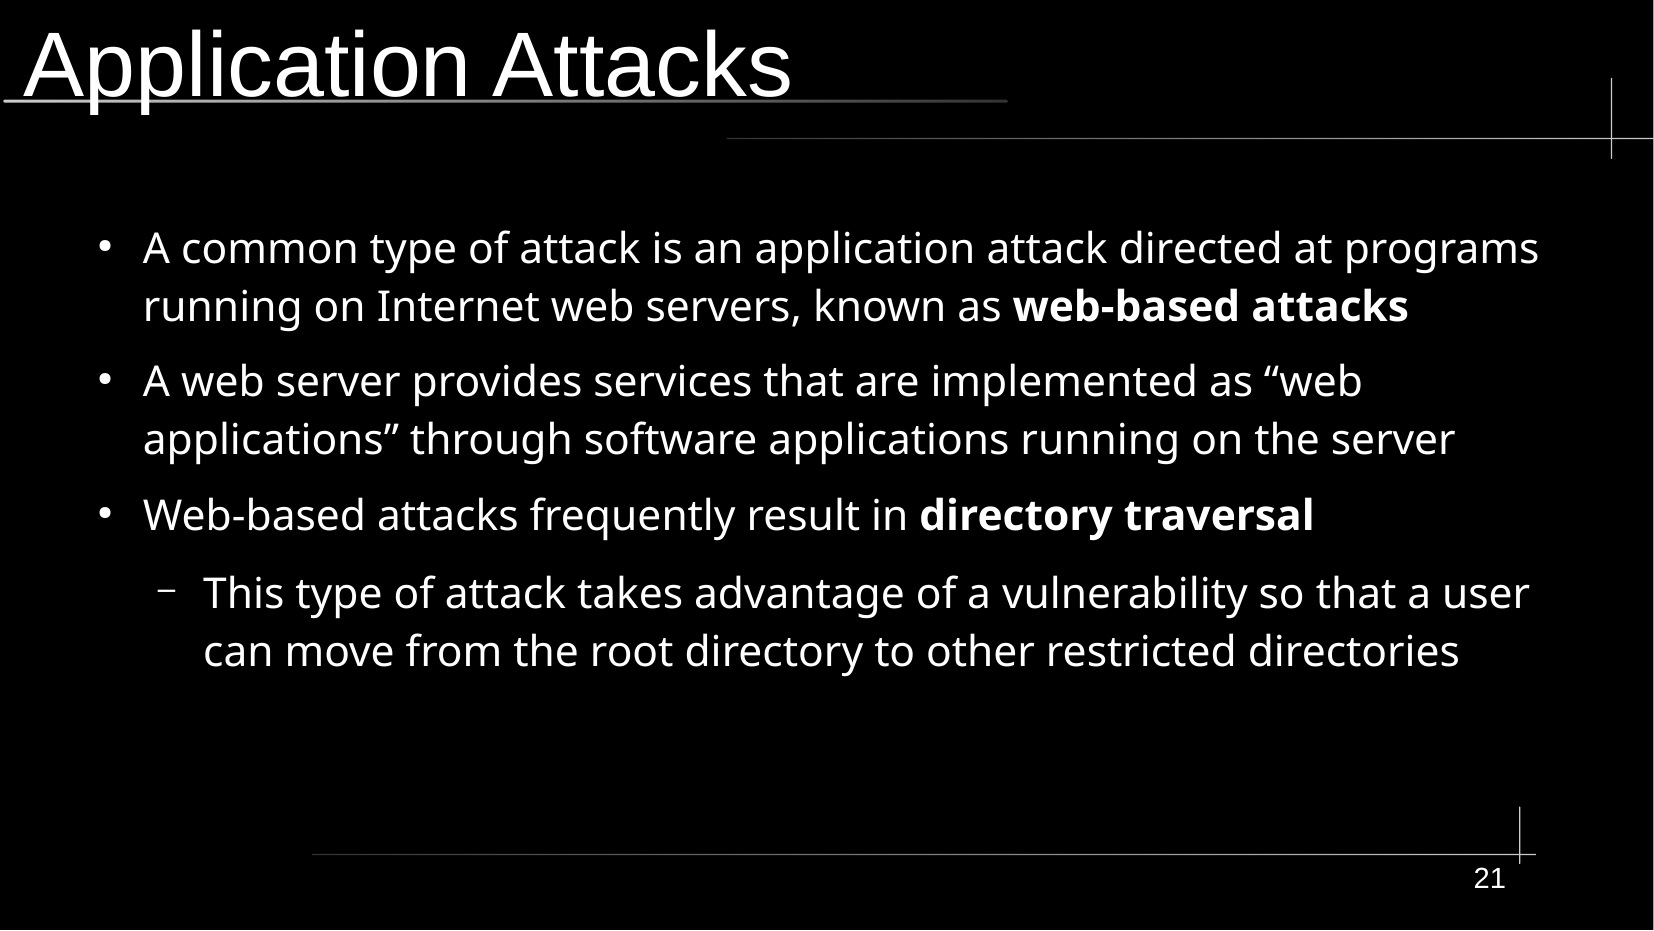

# Application Attacks
A common type of attack is an application attack directed at programs running on Internet web servers, known as web-based attacks
A web server provides services that are implemented as “web applications” through software applications running on the server
Web-based attacks frequently result in directory traversal
This type of attack takes advantage of a vulnerability so that a user can move from the root directory to other restricted directories
21